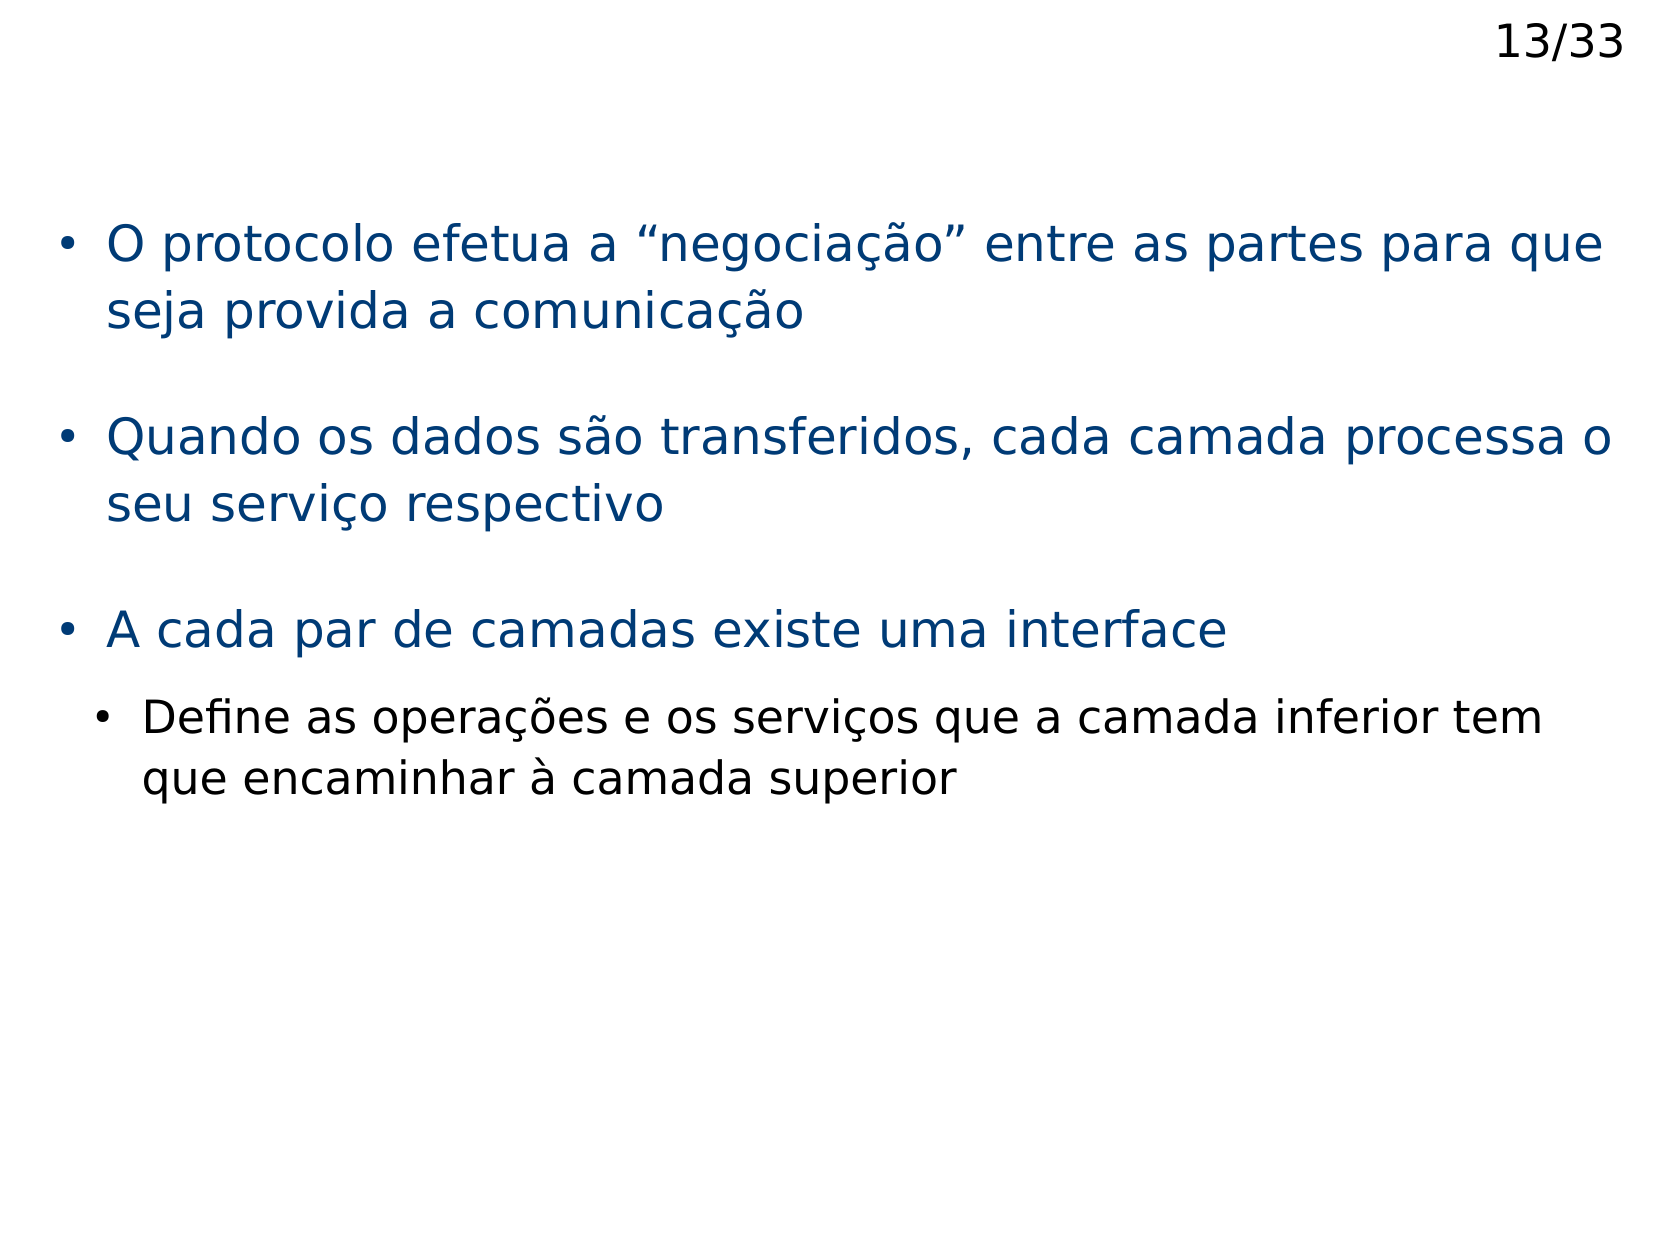

13
#
O protocolo efetua a “negociação” entre as partes para que seja provida a comunicação
Quando os dados são transferidos, cada camada processa o seu serviço respectivo
A cada par de camadas existe uma interface
Define as operações e os serviços que a camada inferior tem que encaminhar à camada superior